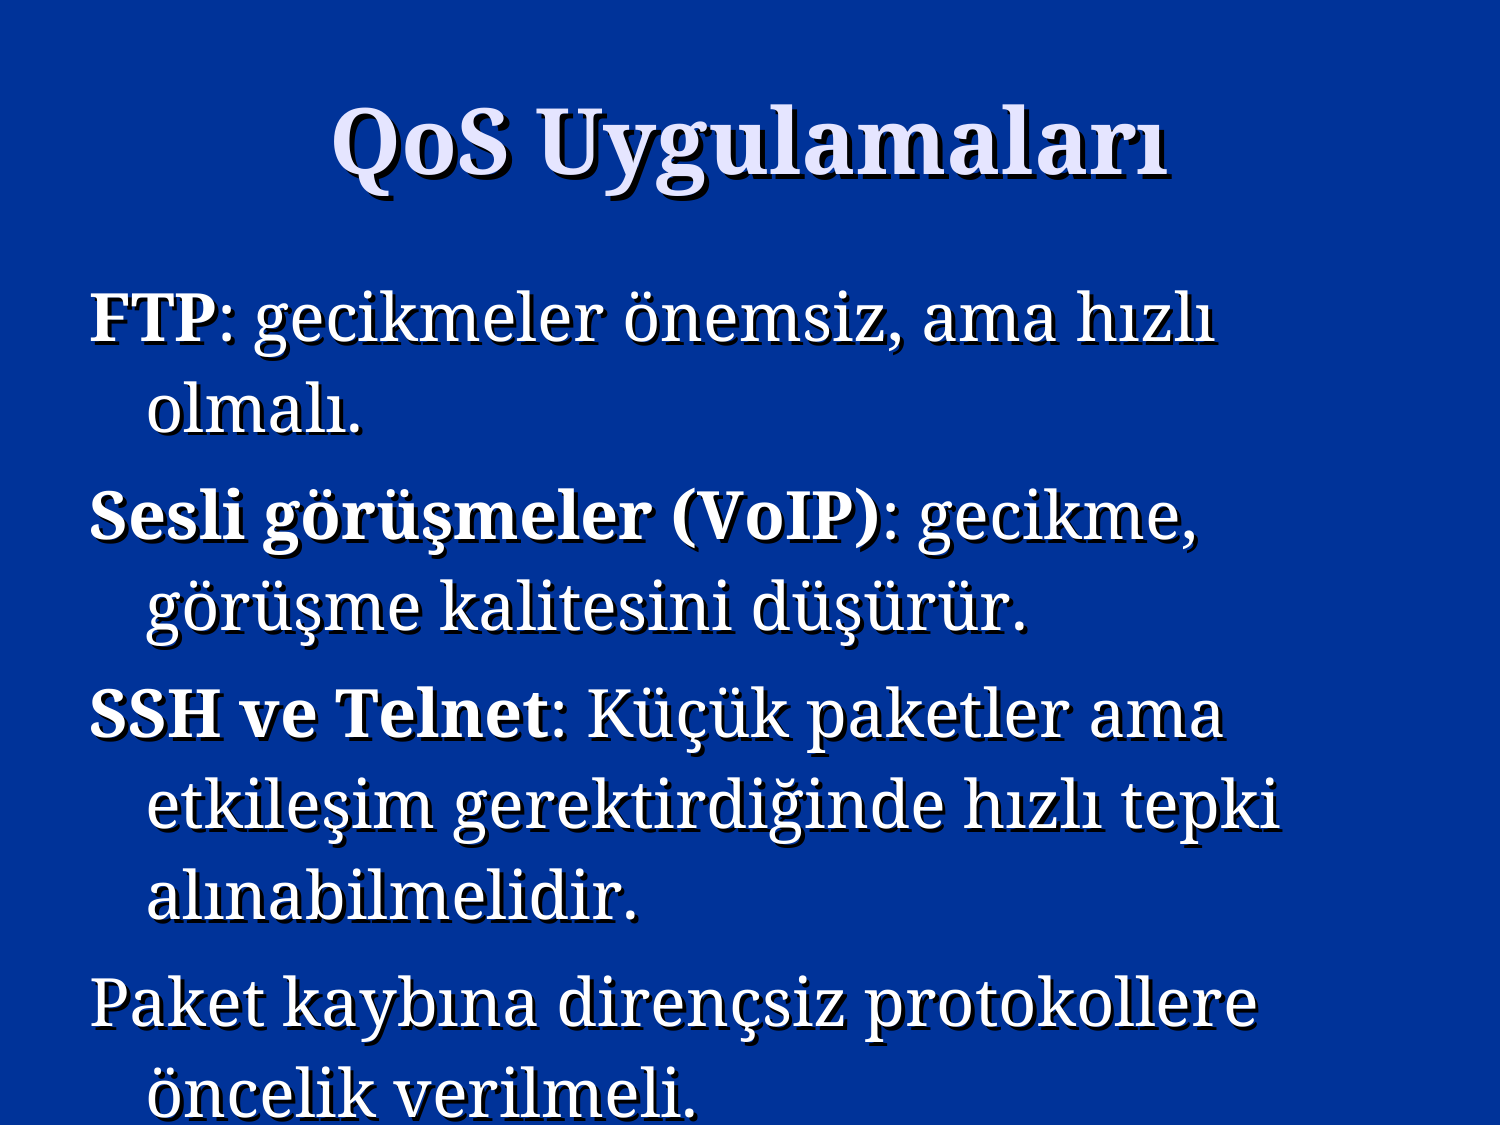

# QoS Uygulamaları
FTP: gecikmeler önemsiz, ama hızlı olmalı.
Sesli görüşmeler (VoIP): gecikme, görüşme kalitesini düşürür.
SSH ve Telnet: Küçük paketler ama etkileşim gerektirdiğinde hızlı tepki alınabilmelidir.
Paket kaybına dirençsiz protokollere öncelik verilmeli.